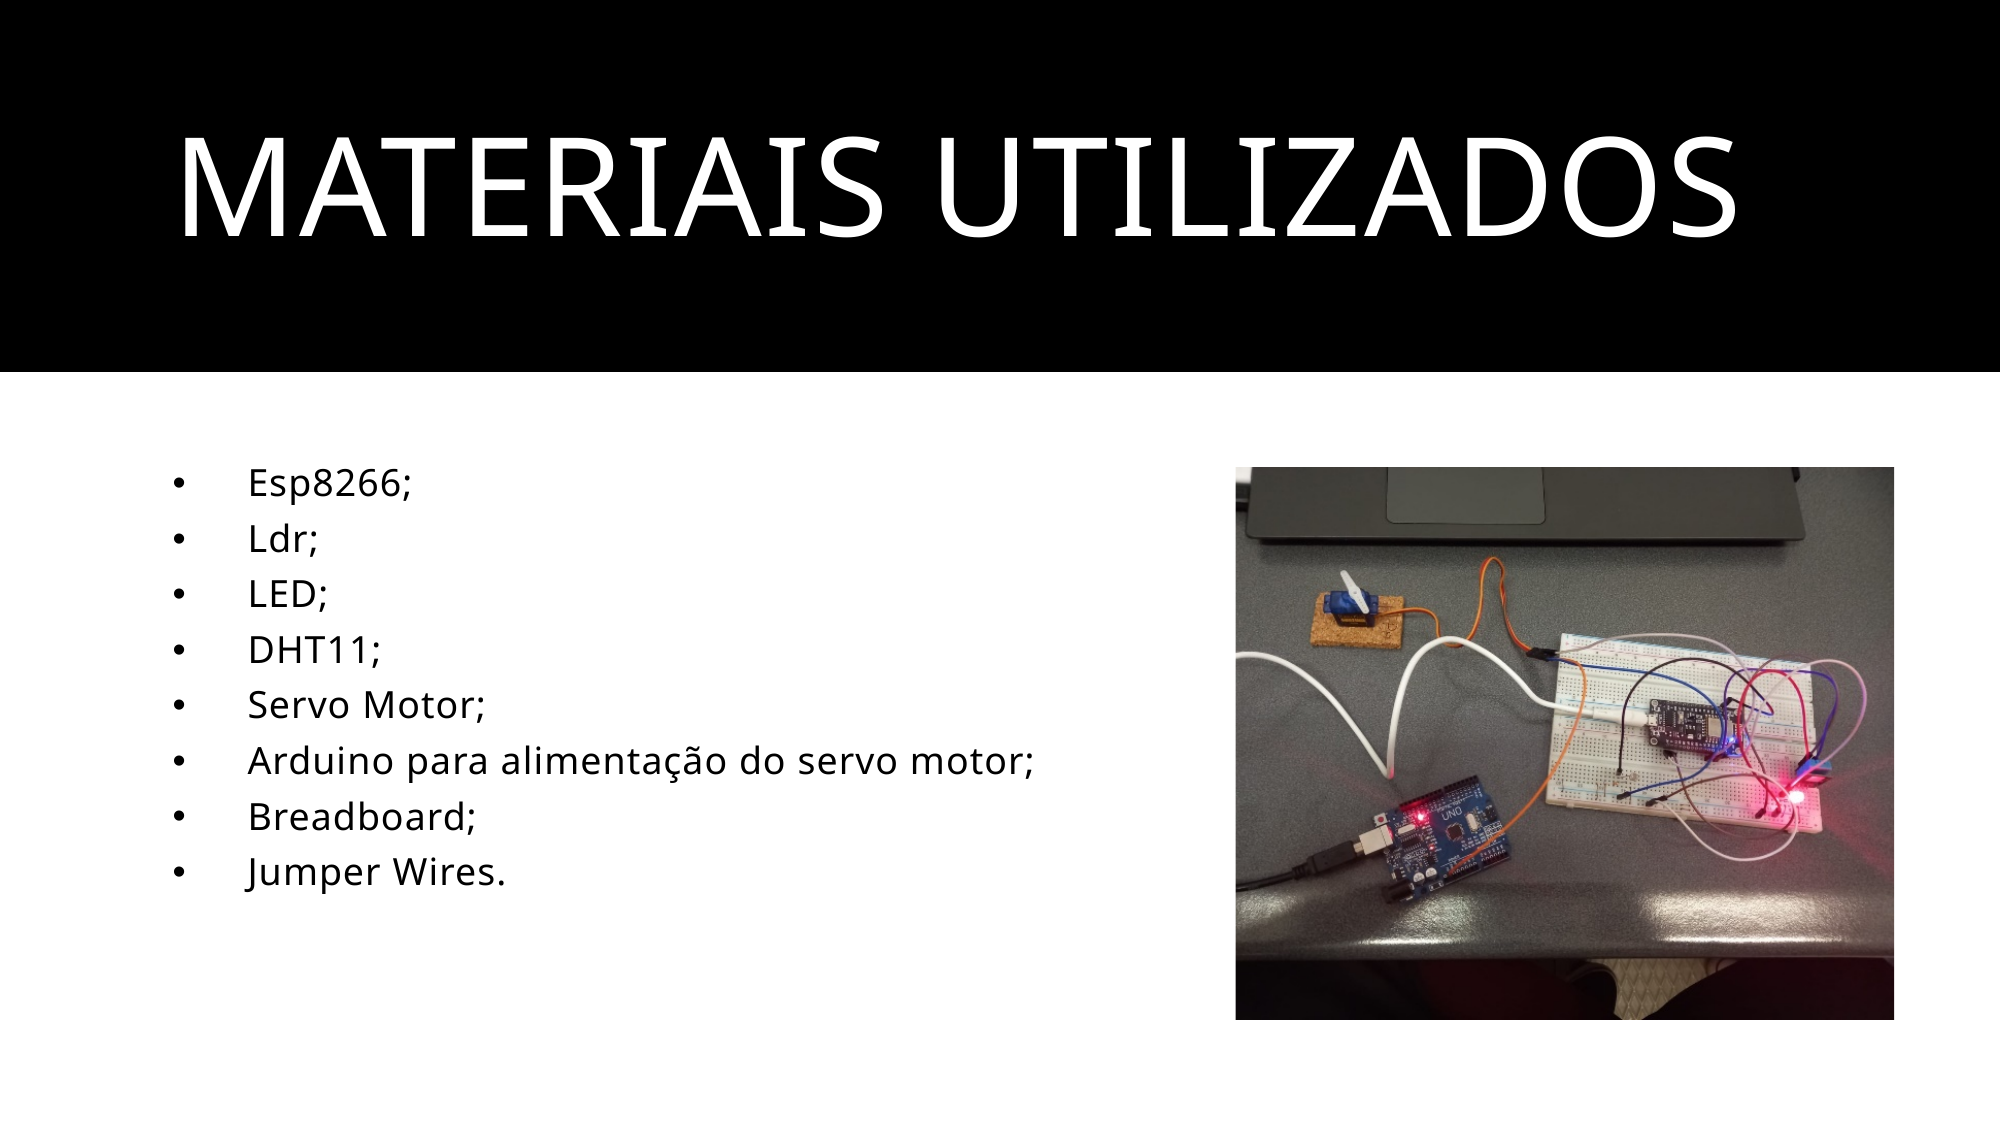

# Materiais utilizados
Esp8266;
Ldr;
LED;
DHT11;
Servo Motor;
Arduino para alimentação do servo motor;
Breadboard;
Jumper Wires.